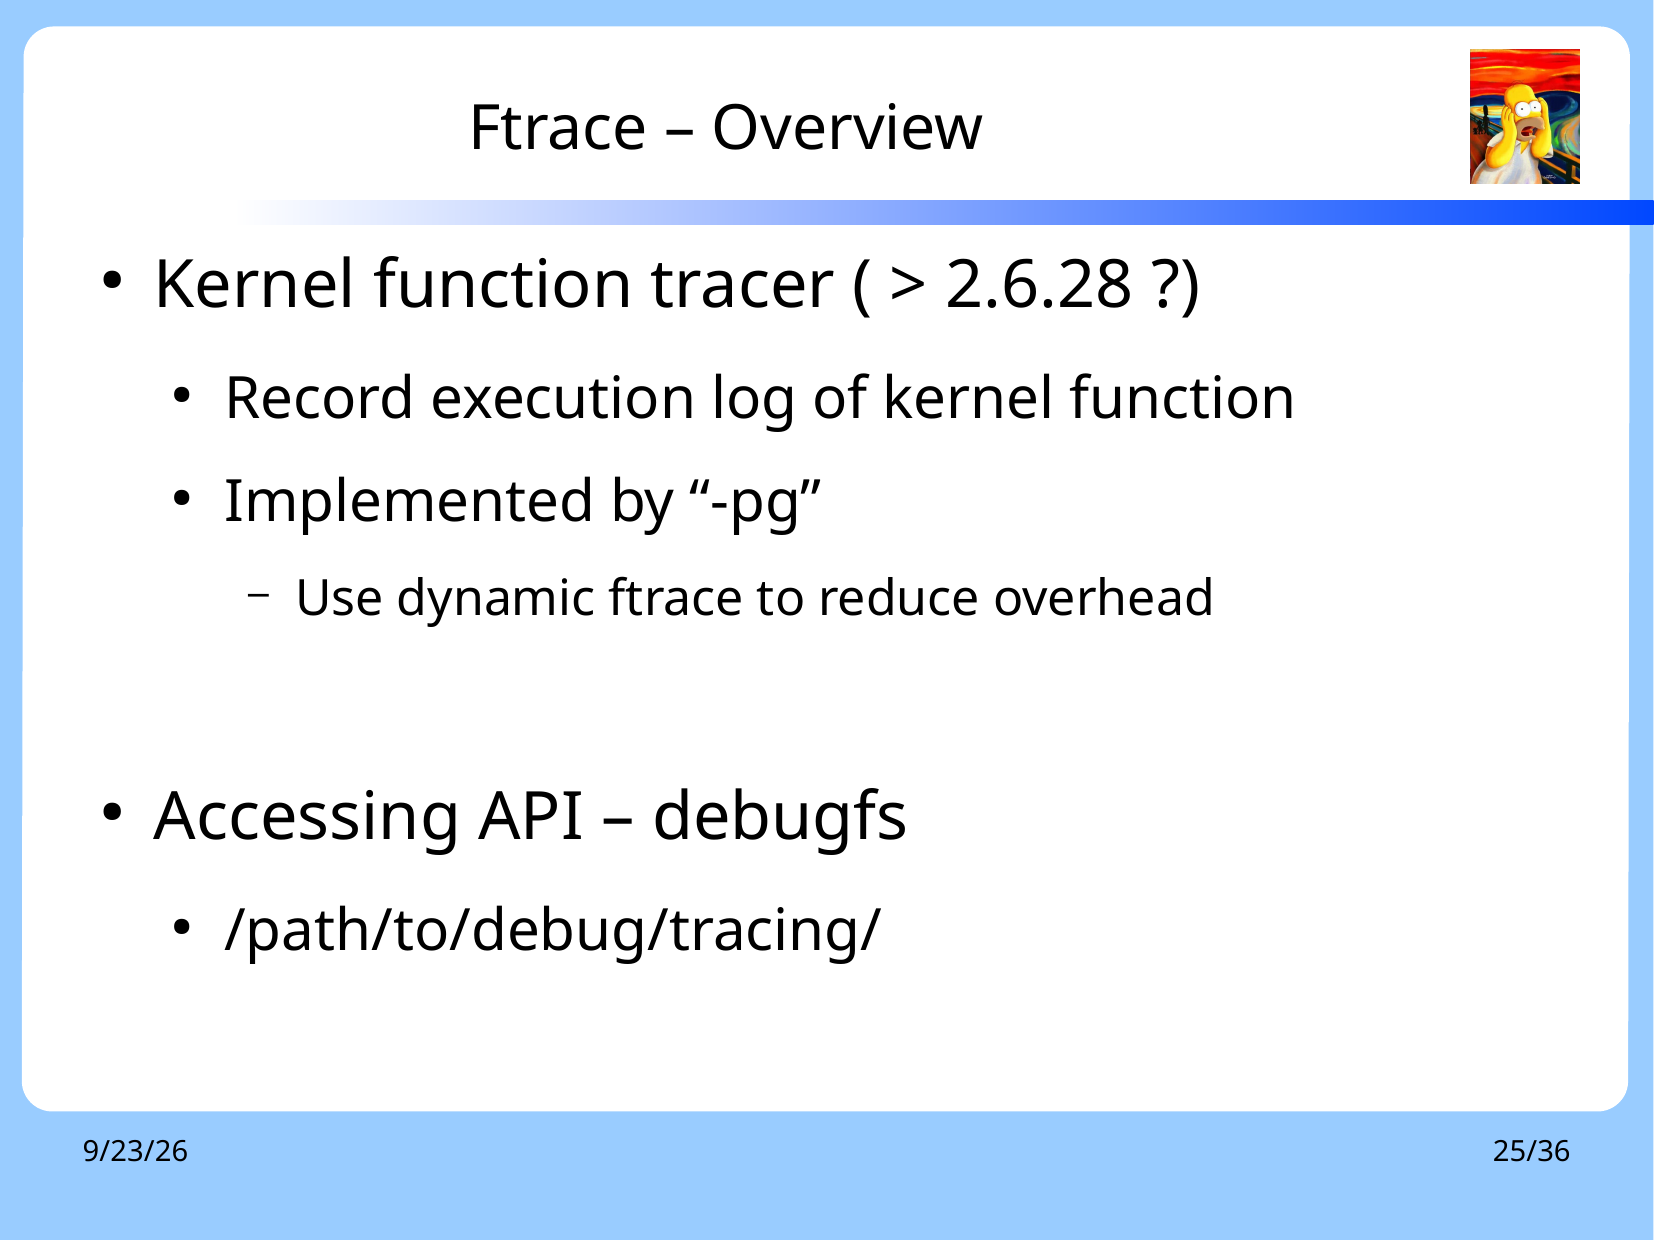

# Ftrace – Overview
Kernel function tracer ( > 2.6.28 ?)
Record execution log of kernel function
Implemented by “-pg”
Use dynamic ftrace to reduce overhead
Accessing API – debugfs
/path/to/debug/tracing/
25